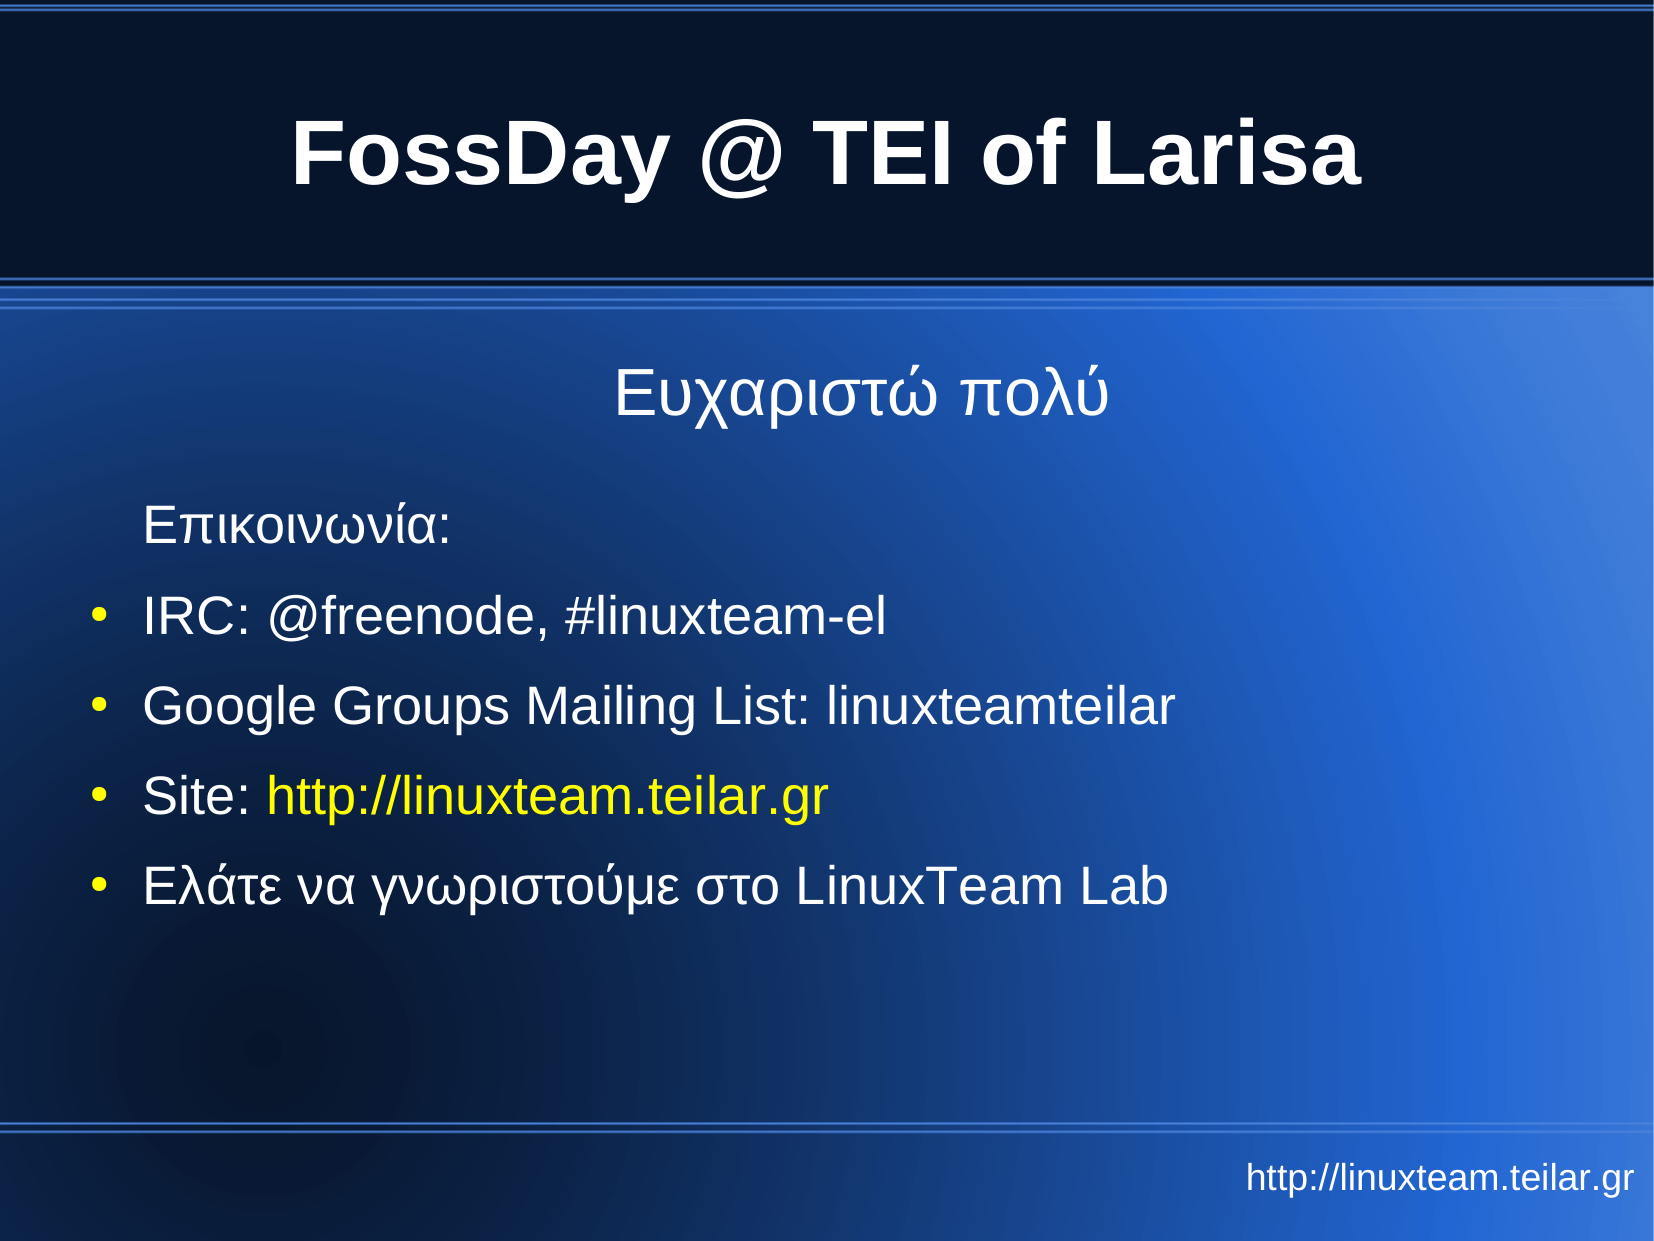

# FossDay @ TEI of Larisa
Ευχαριστώ πολύ
Επικοινωνία:
IRC: @freenode, #linuxteam-el
Google Groups Mailing List: linuxteamteilar
Site: http://linuxteam.teilar.gr
Ελάτε να γνωριστούμε στο LinuxTeam Lab
http://linuxteam.teilar.gr